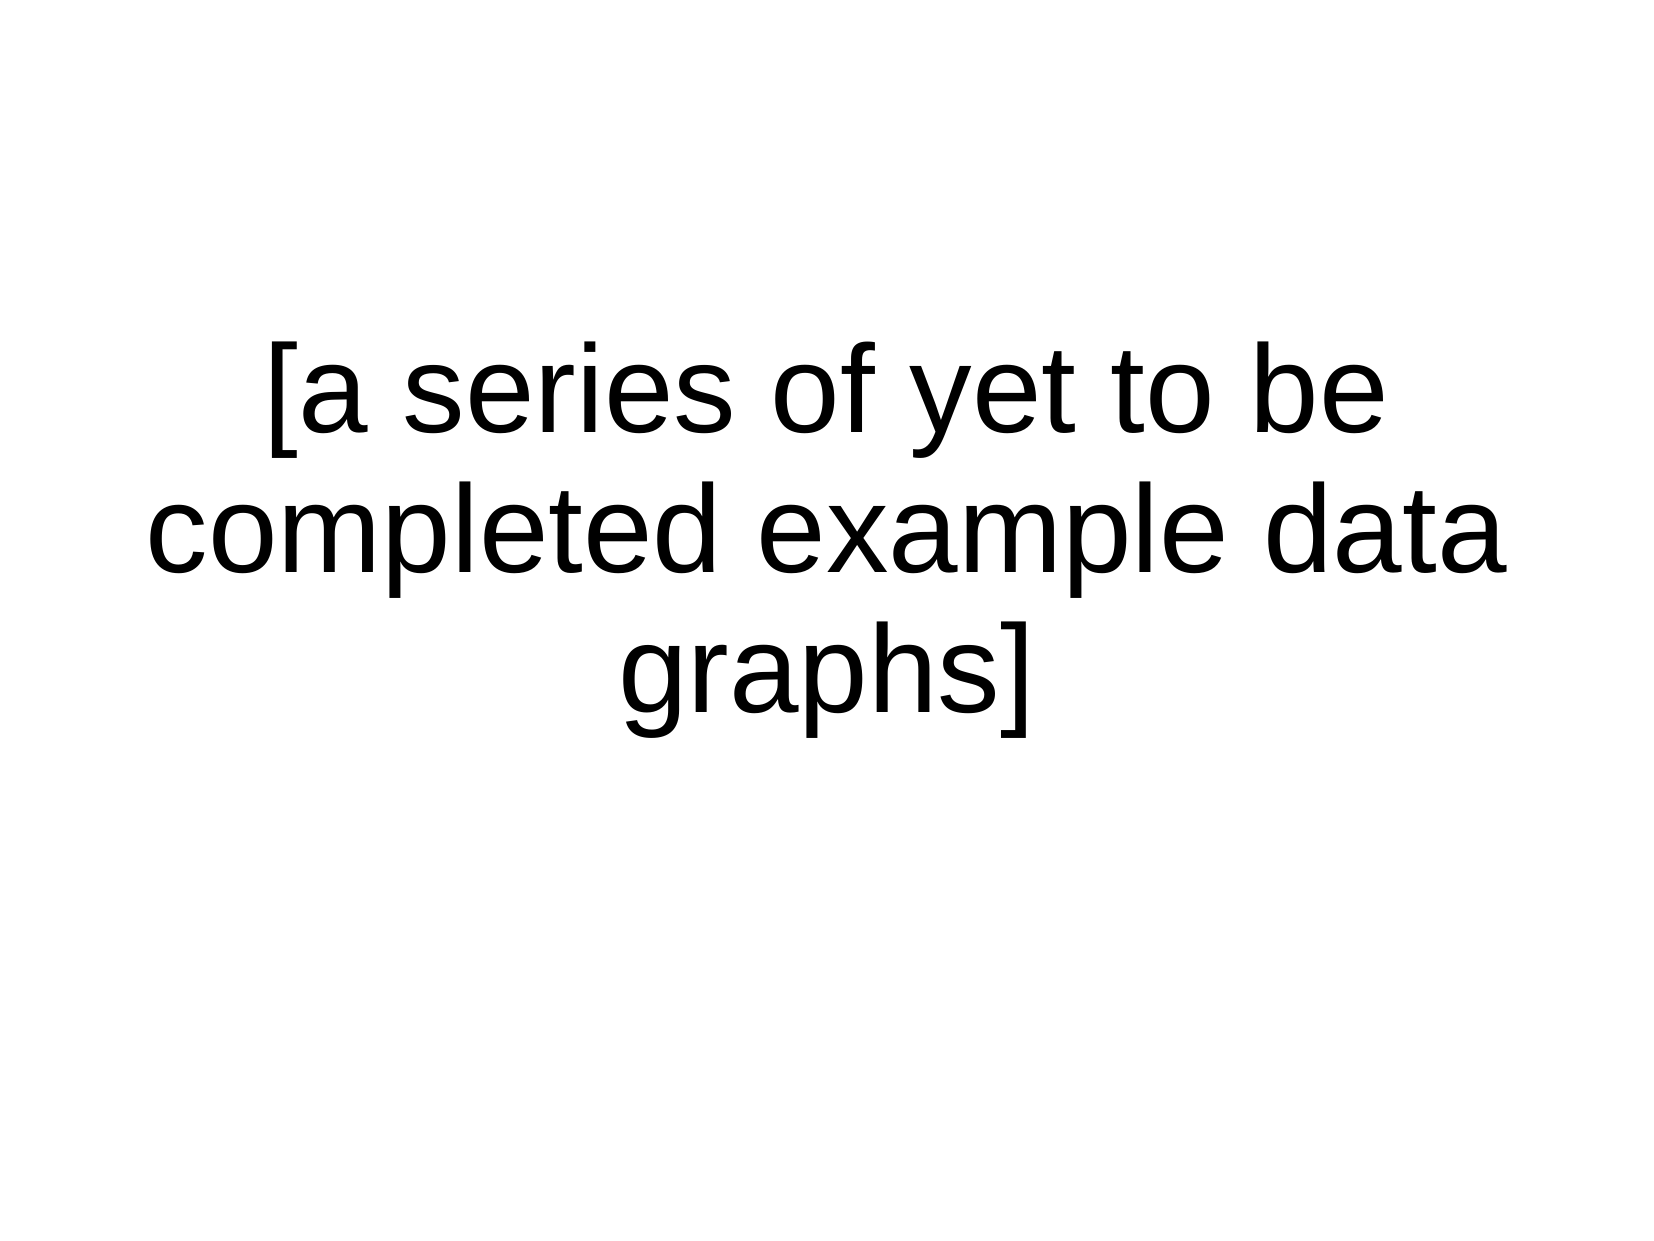

# [a series of yet to be completed example data graphs]